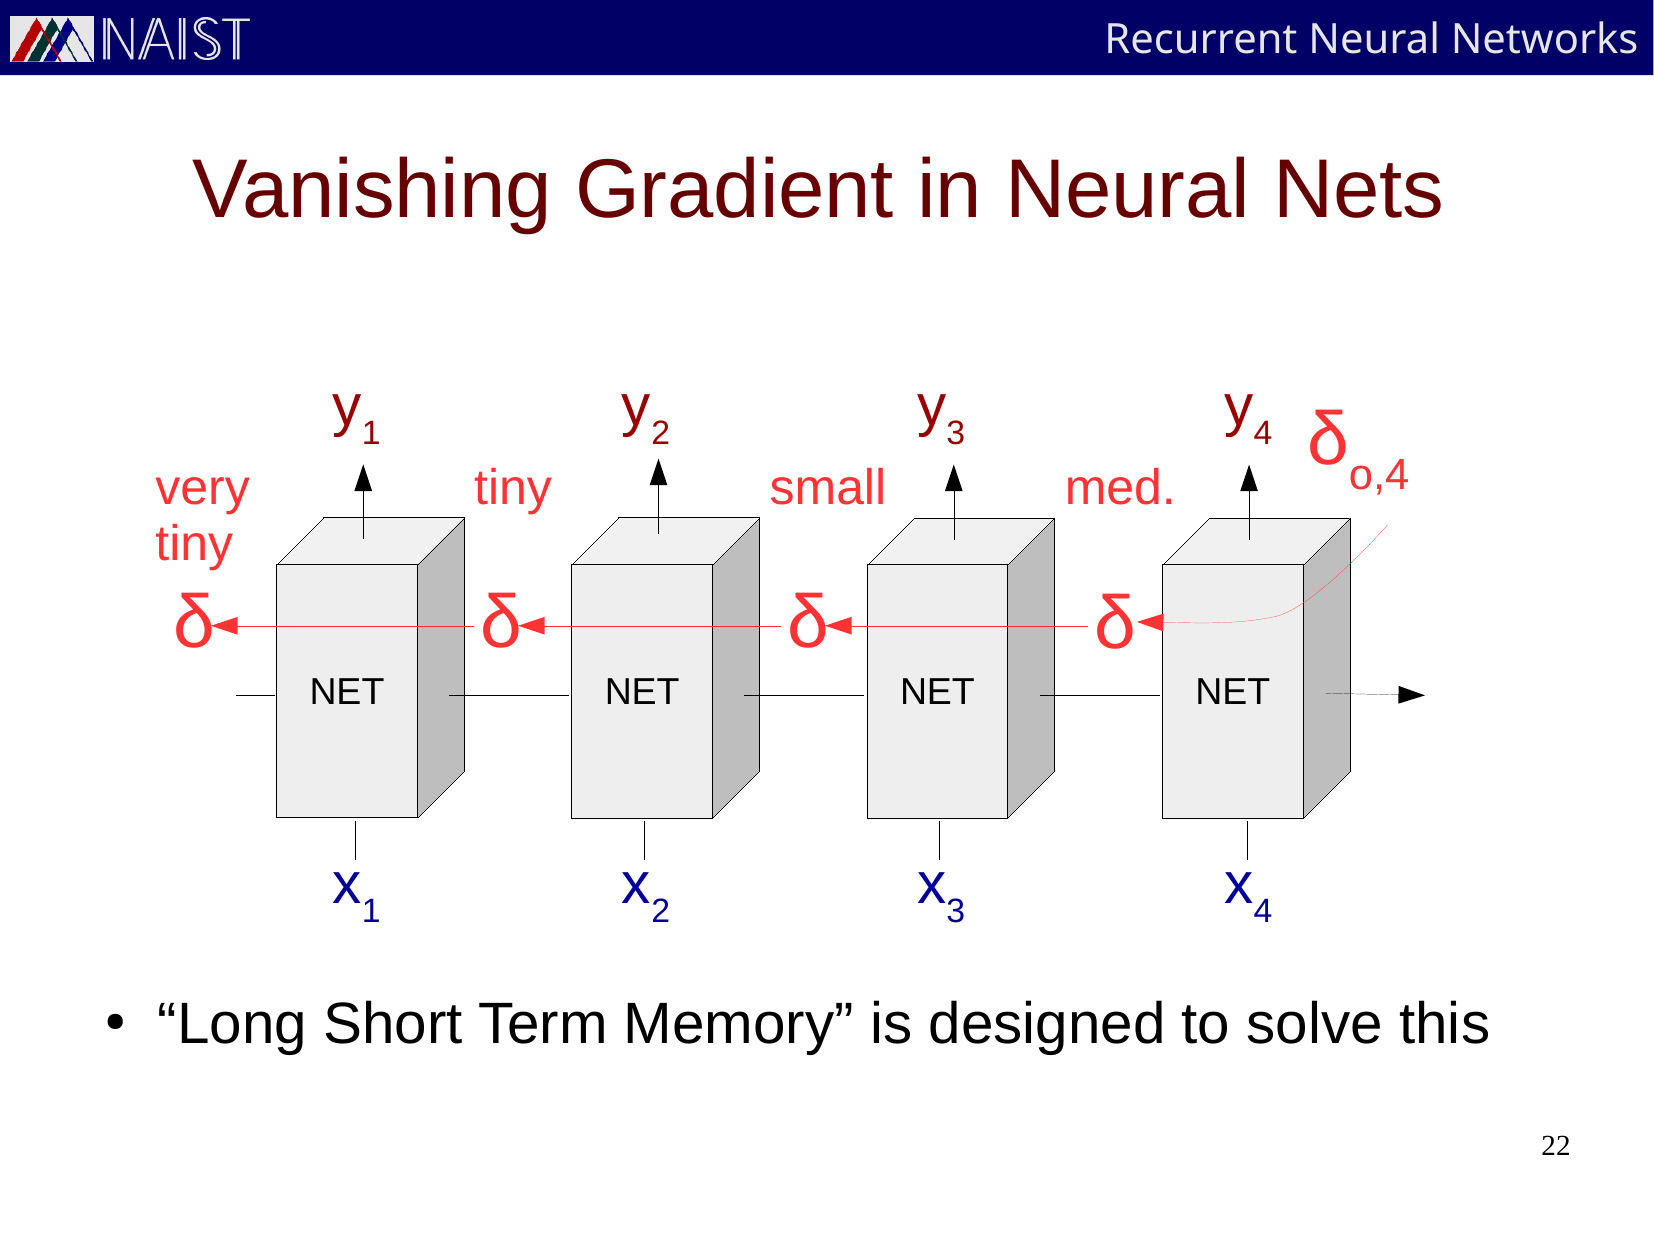

# Vanishing Gradient in Neural Nets
y1
y2
y3
y4
δo,4
med.
very
tiny
tiny
small
NET
NET
NET
NET
δ
δ
δ
δ
x1
x2
x3
x4
“Long Short Term Memory” is designed to solve this
22